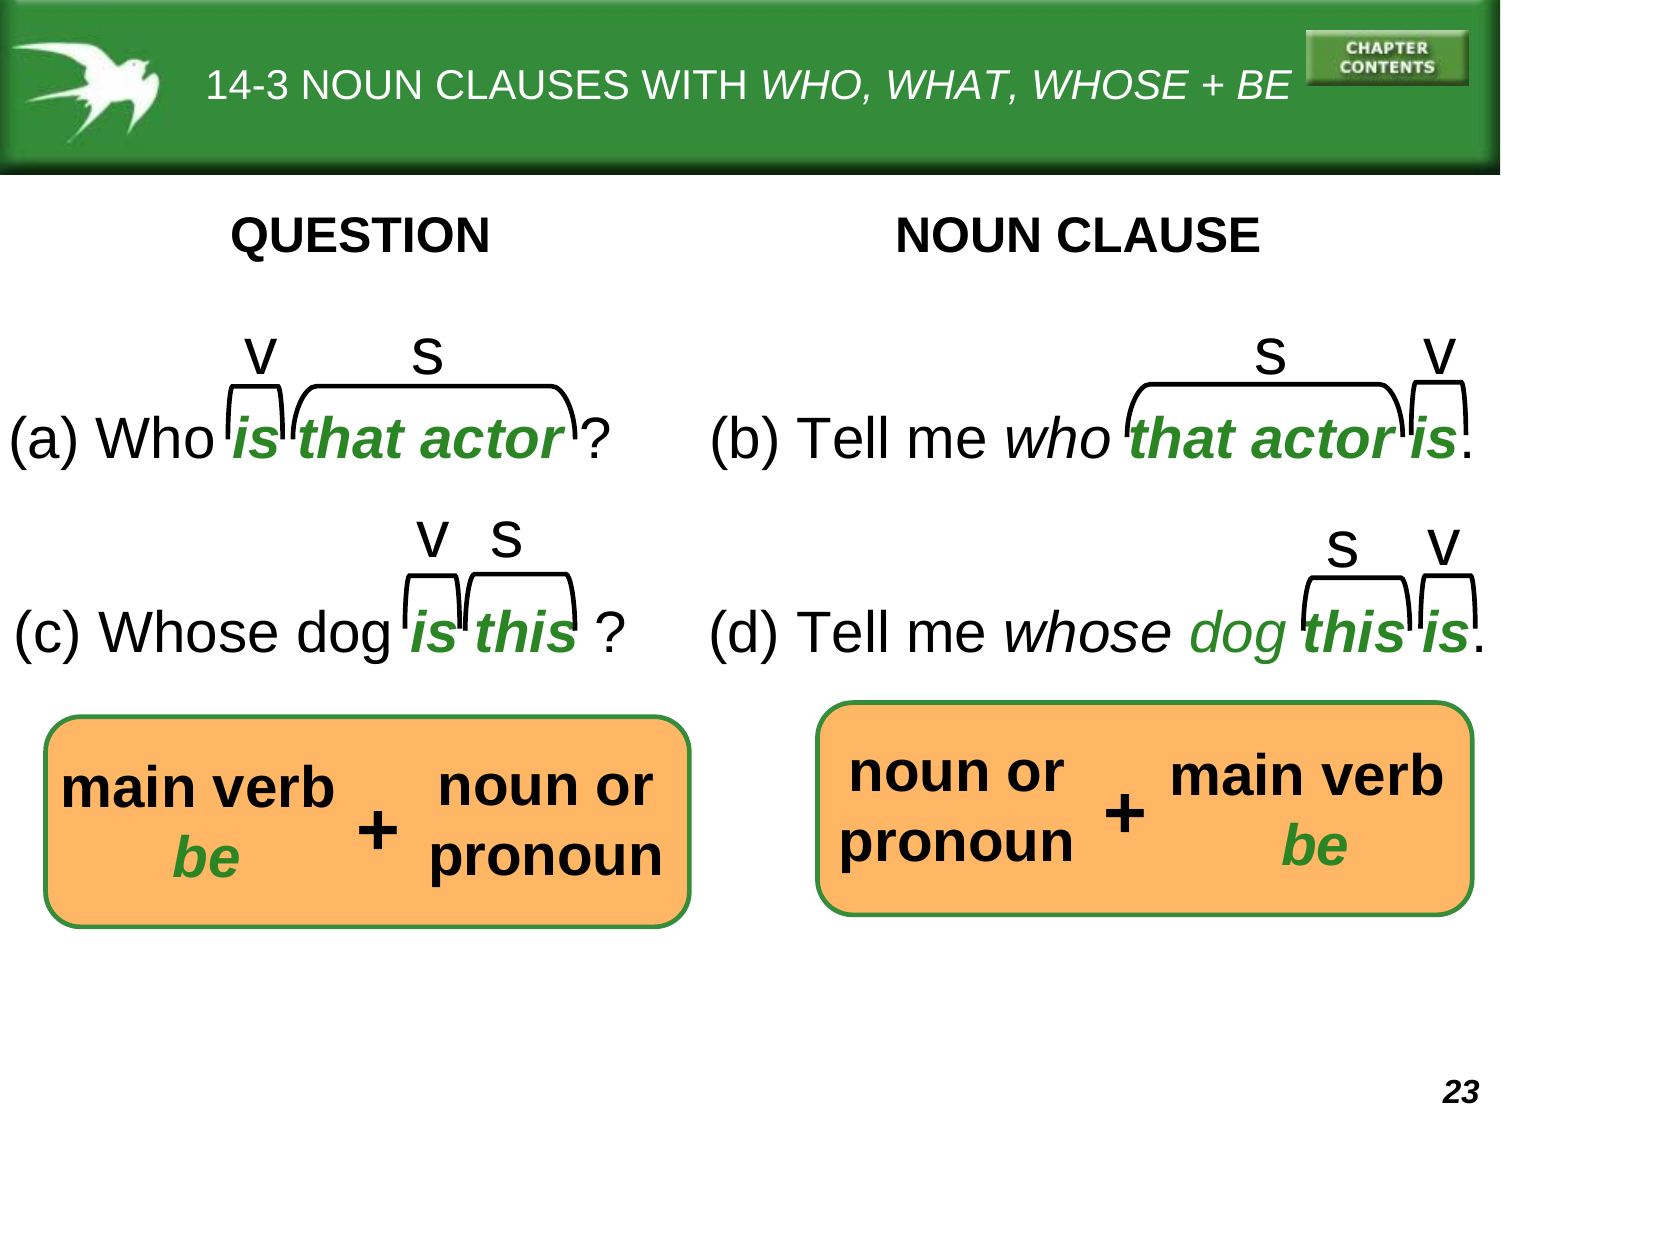

14-3 NOUN CLAUSES WITH WHO, WHAT, WHOSE + BE
QUESTION NOUN CLAUSE
v
s
s
v
(a) Who is that actor ? (b) Tell me who that actor is.
v
s
 v
s
(c) Whose dog is this ? (d) Tell me whose dog this is.
noun or
pronoun
main verb
be
noun or
pronoun
main verb
be
+
+